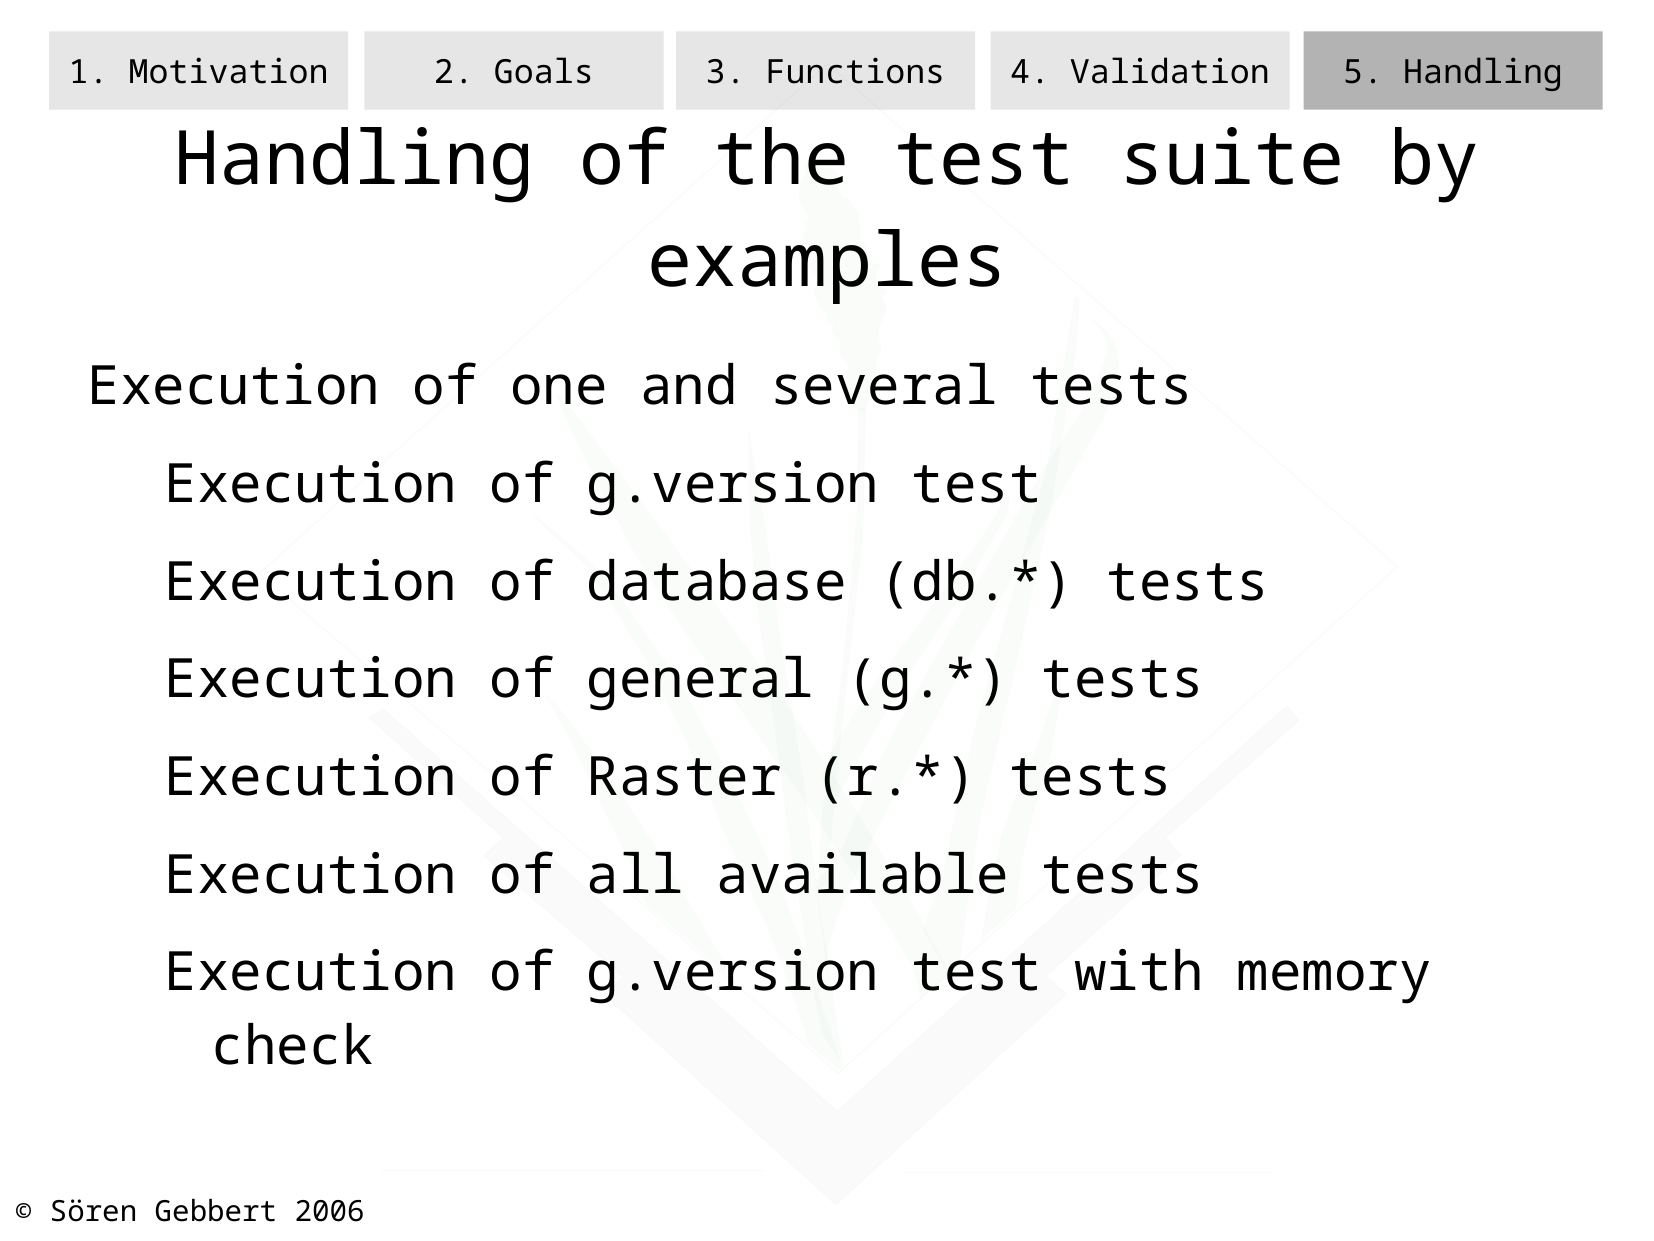

1. Motivation
2. Goals
3. Functions
4. Validation
5. Handling
# Handling of the test suite by examples
Execution of one and several tests
Execution of g.version test
Execution of database (db.*) tests
Execution of general (g.*) tests
Execution of Raster (r.*) tests
Execution of all available tests
Execution of g.version test with memory check
© Sören Gebbert 2006